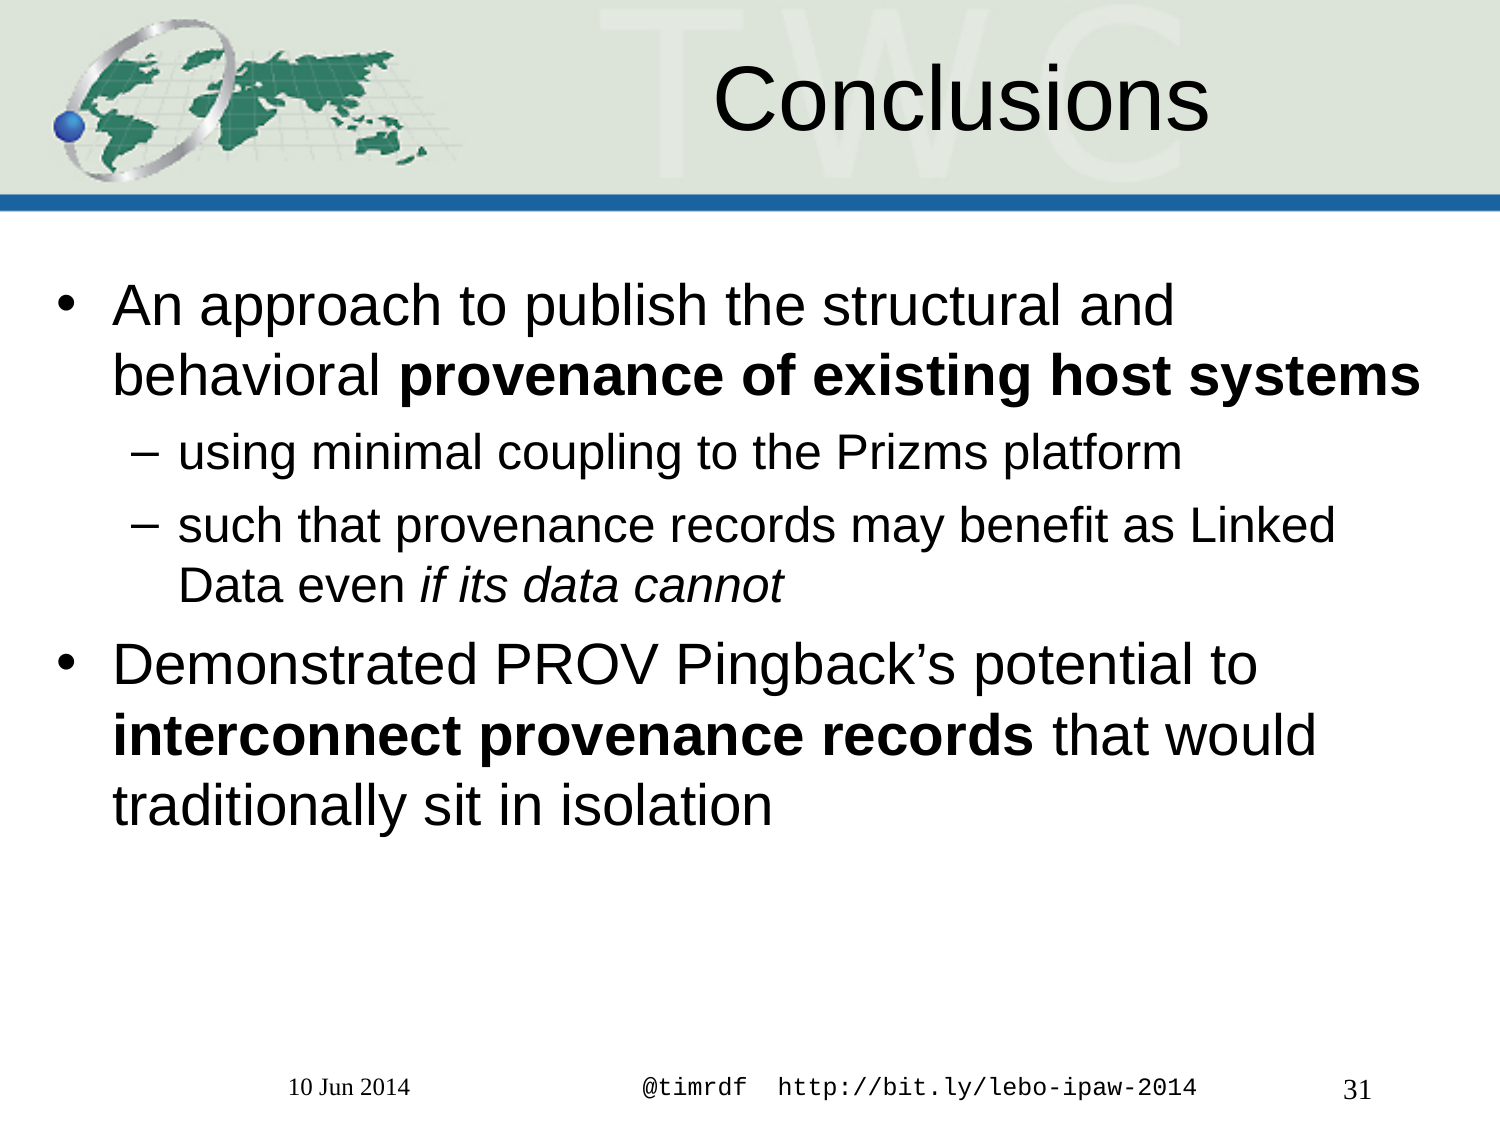

# Conclusions
An approach to publish the structural and behavioral provenance of existing host systems
using minimal coupling to the Prizms platform
such that provenance records may benefit as Linked Data even if its data cannot
Demonstrated PROV Pingback’s potential to interconnect provenance records that would traditionally sit in isolation
10 Jun 2014
@timrdf http://bit.ly/lebo-ipaw-2014
31